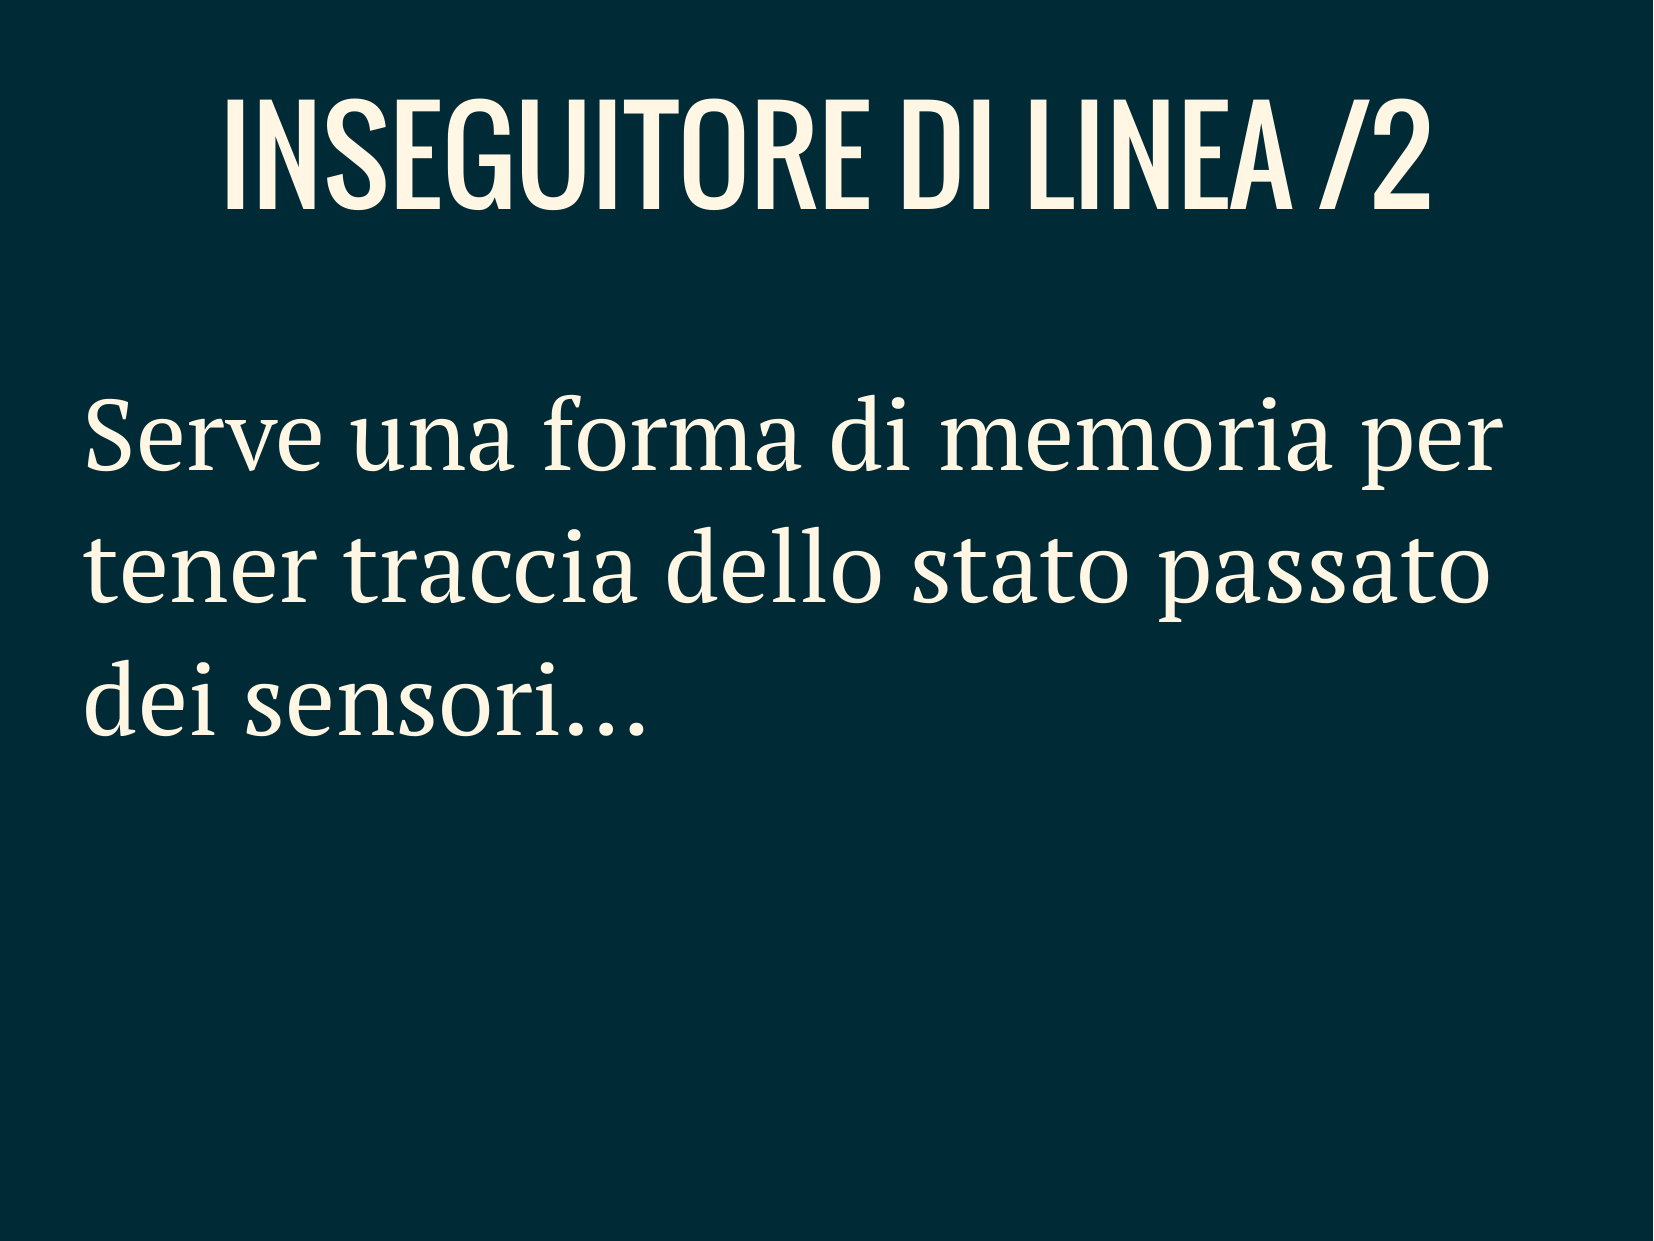

# Inseguitore di linea /2
Serve una forma di memoria per tener traccia dello stato passato dei sensori…